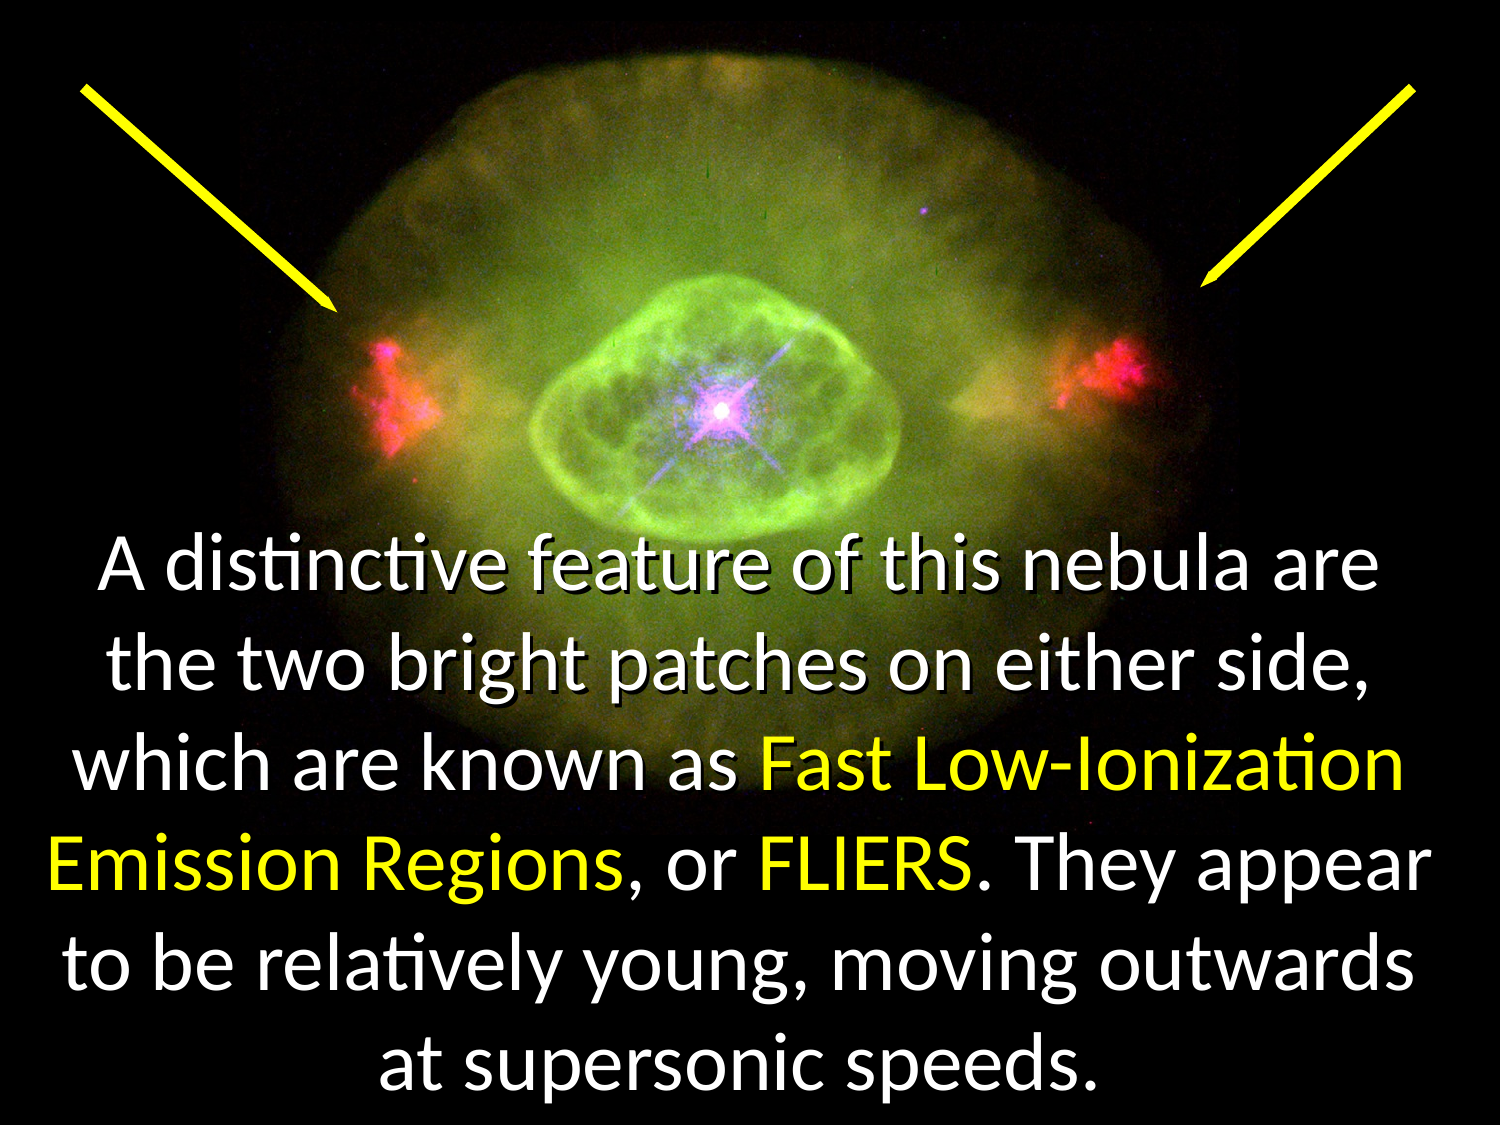

A distinctive feature of this nebula are the two bright patches on either side, which are known as Fast Low-Ionization Emission Regions, or FLIERS. They appear to be relatively young, moving outwards at supersonic speeds.